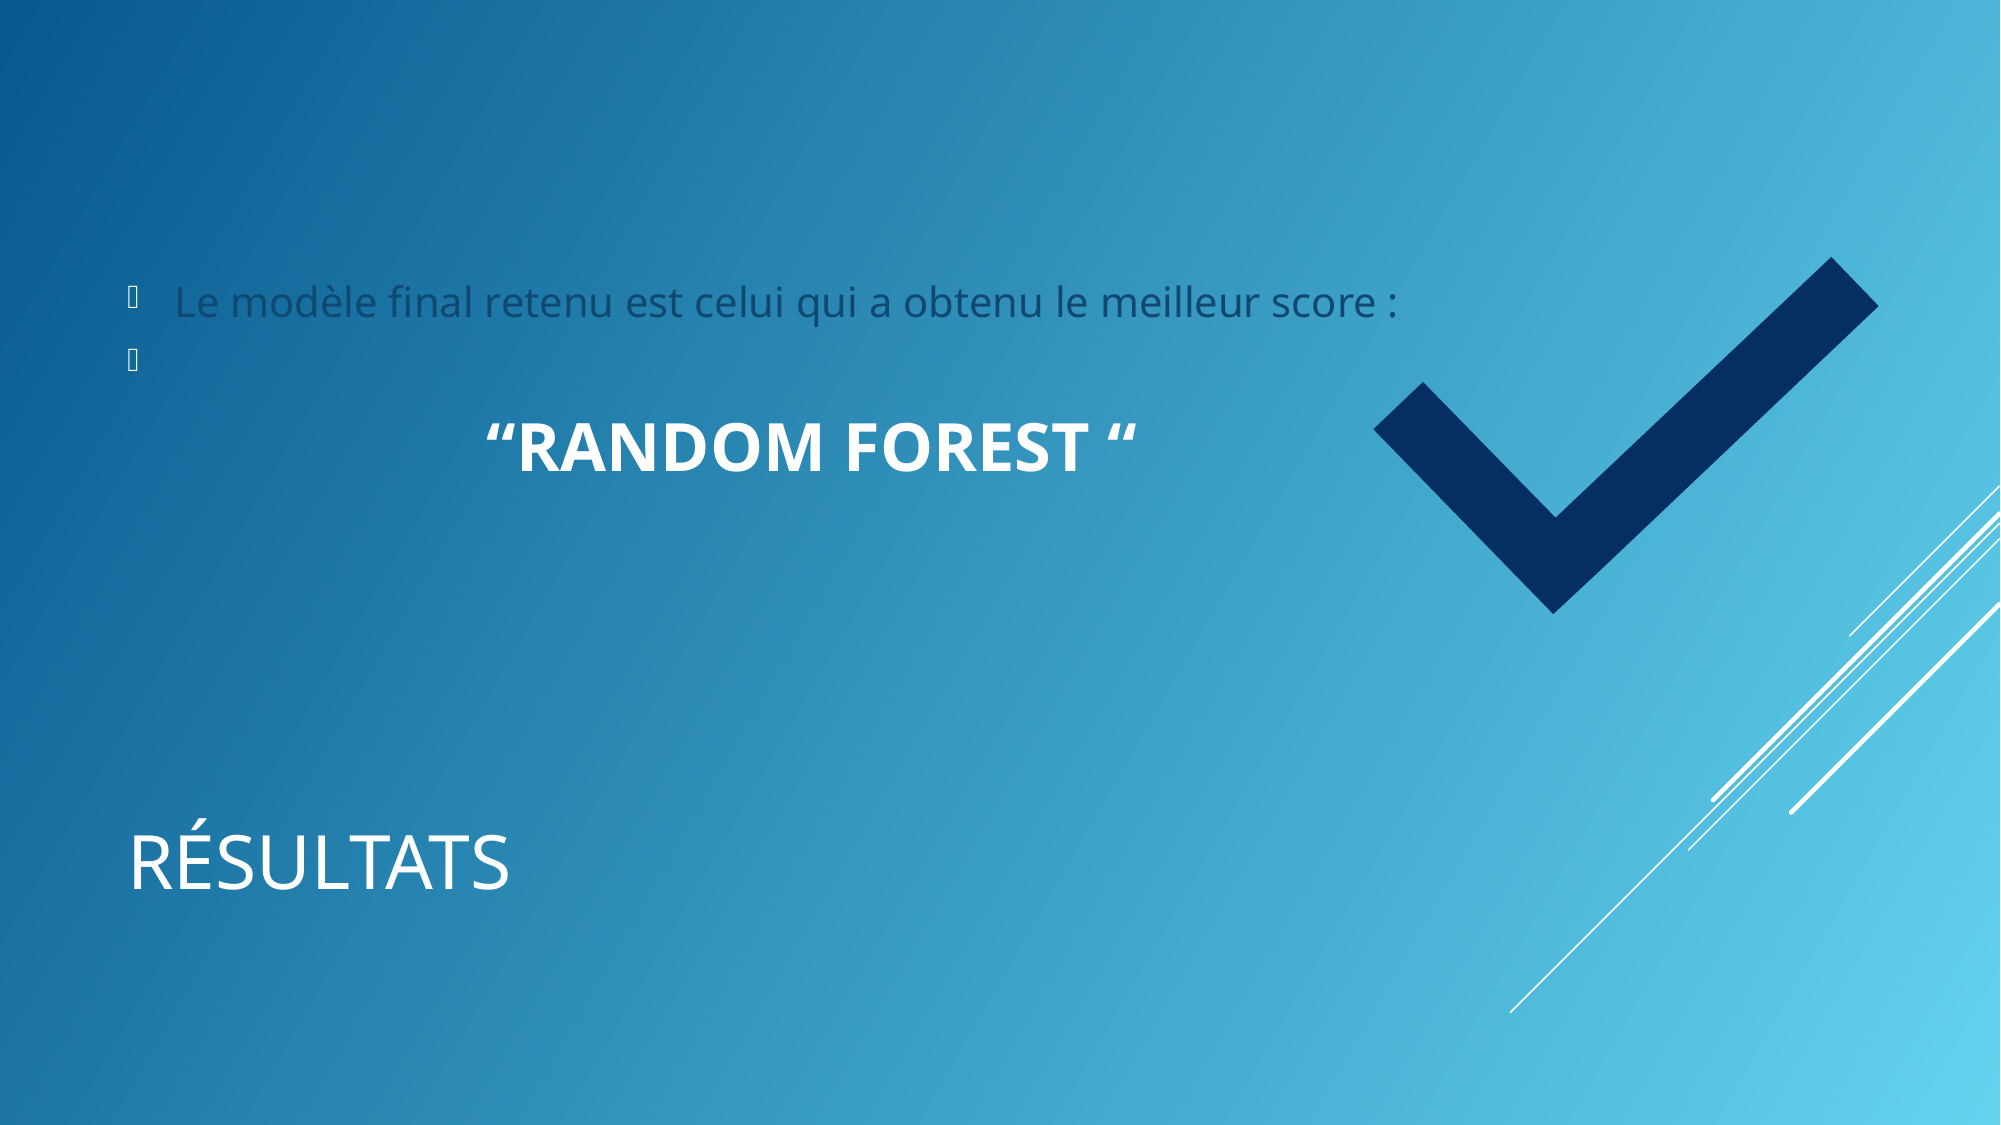

Le modèle final retenu est celui qui a obtenu le meilleur score :
“RANDOM FOREST “
# Résultats